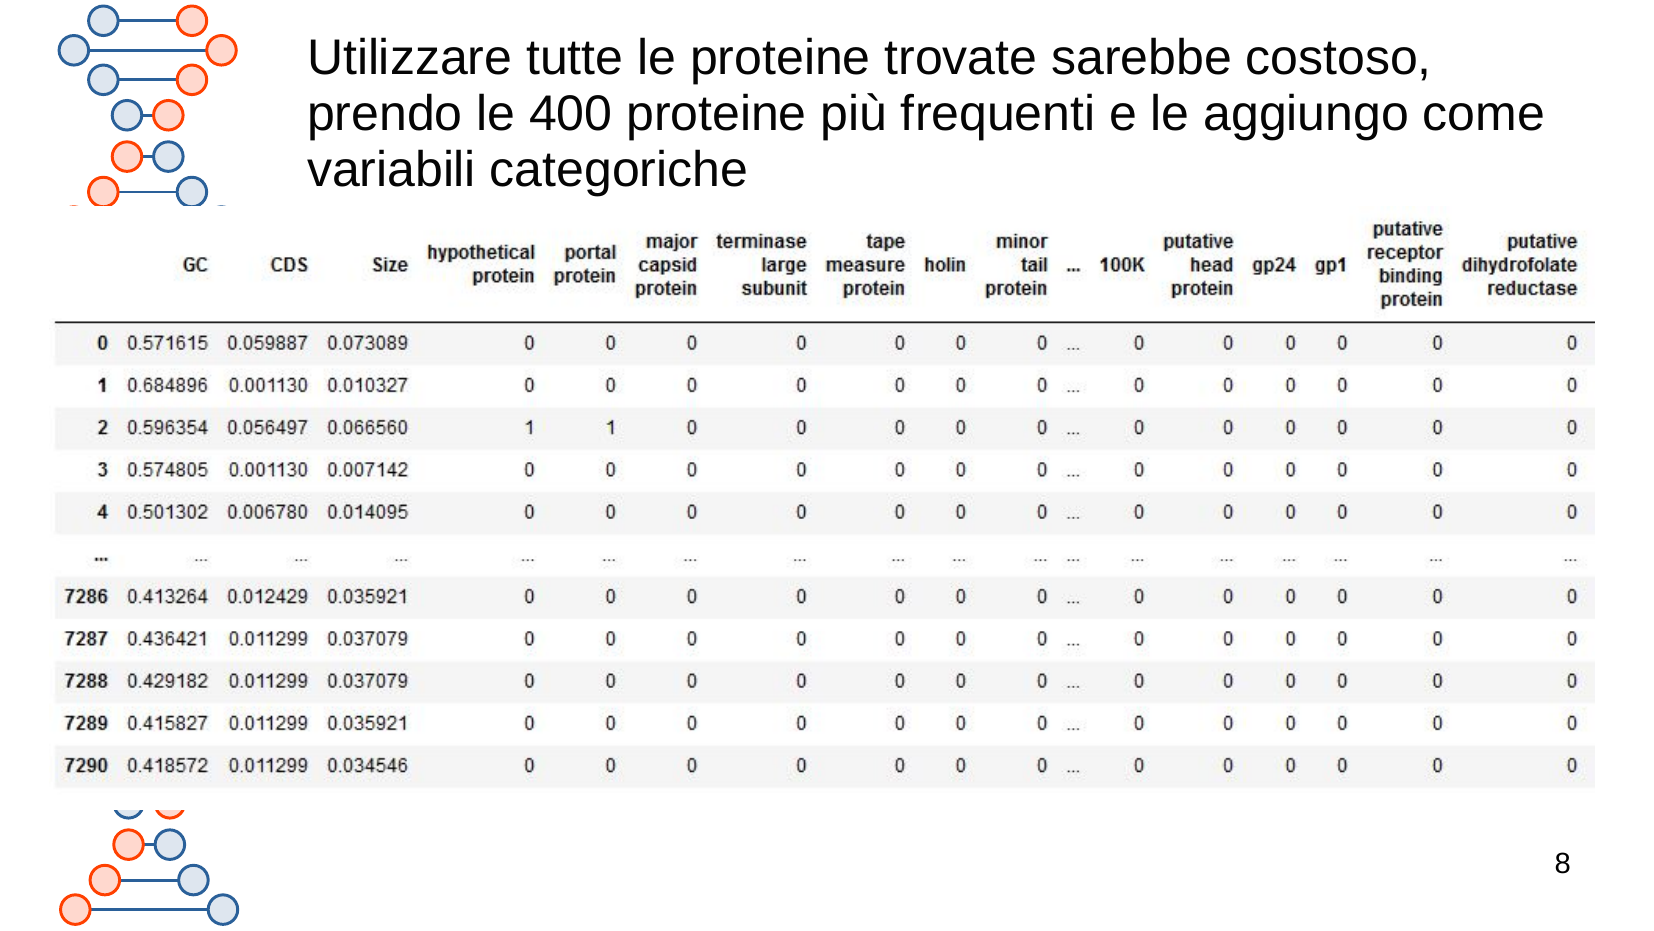

# Utilizzare tutte le proteine trovate sarebbe costoso, prendo le 400 proteine più frequenti e le aggiungo come variabili categoriche
8